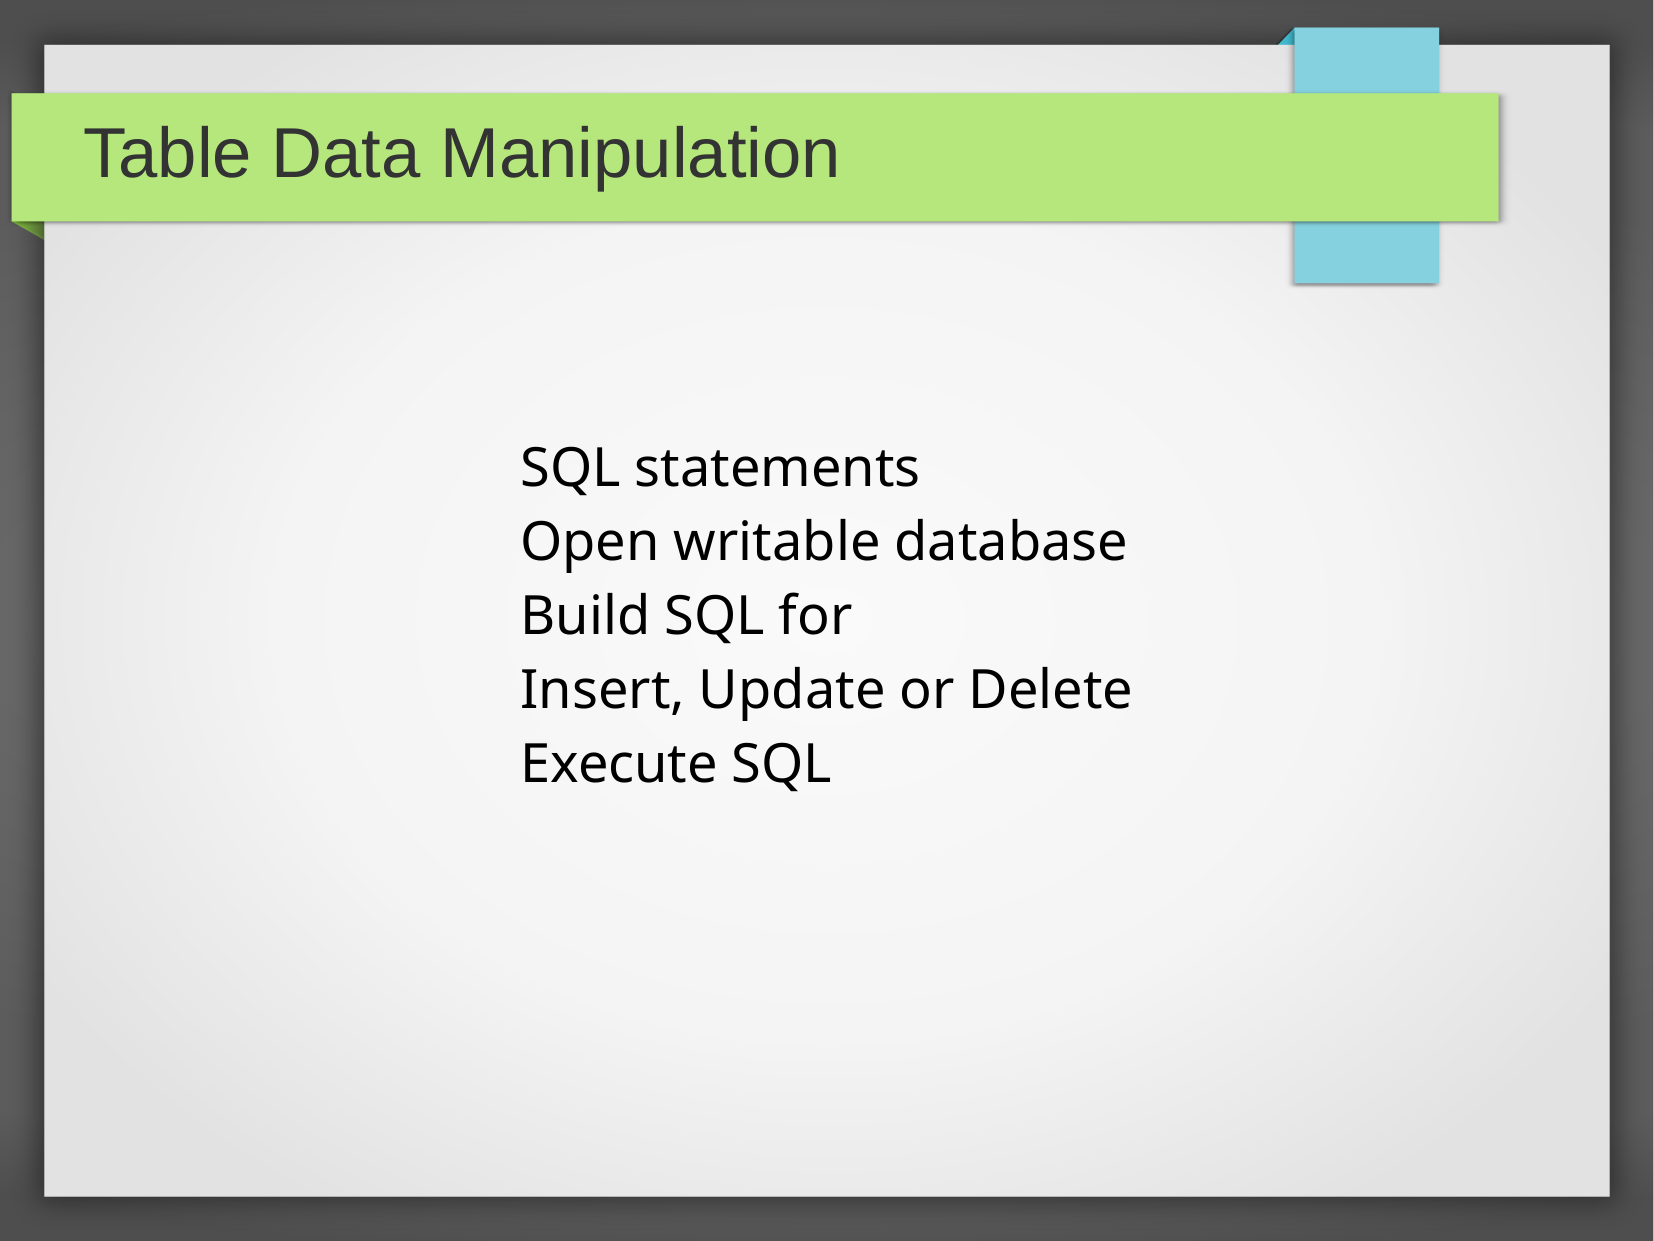

# Table Data Manipulation
SQL statements
Open writable database
Build SQL for
Insert, Update or Delete
Execute SQL